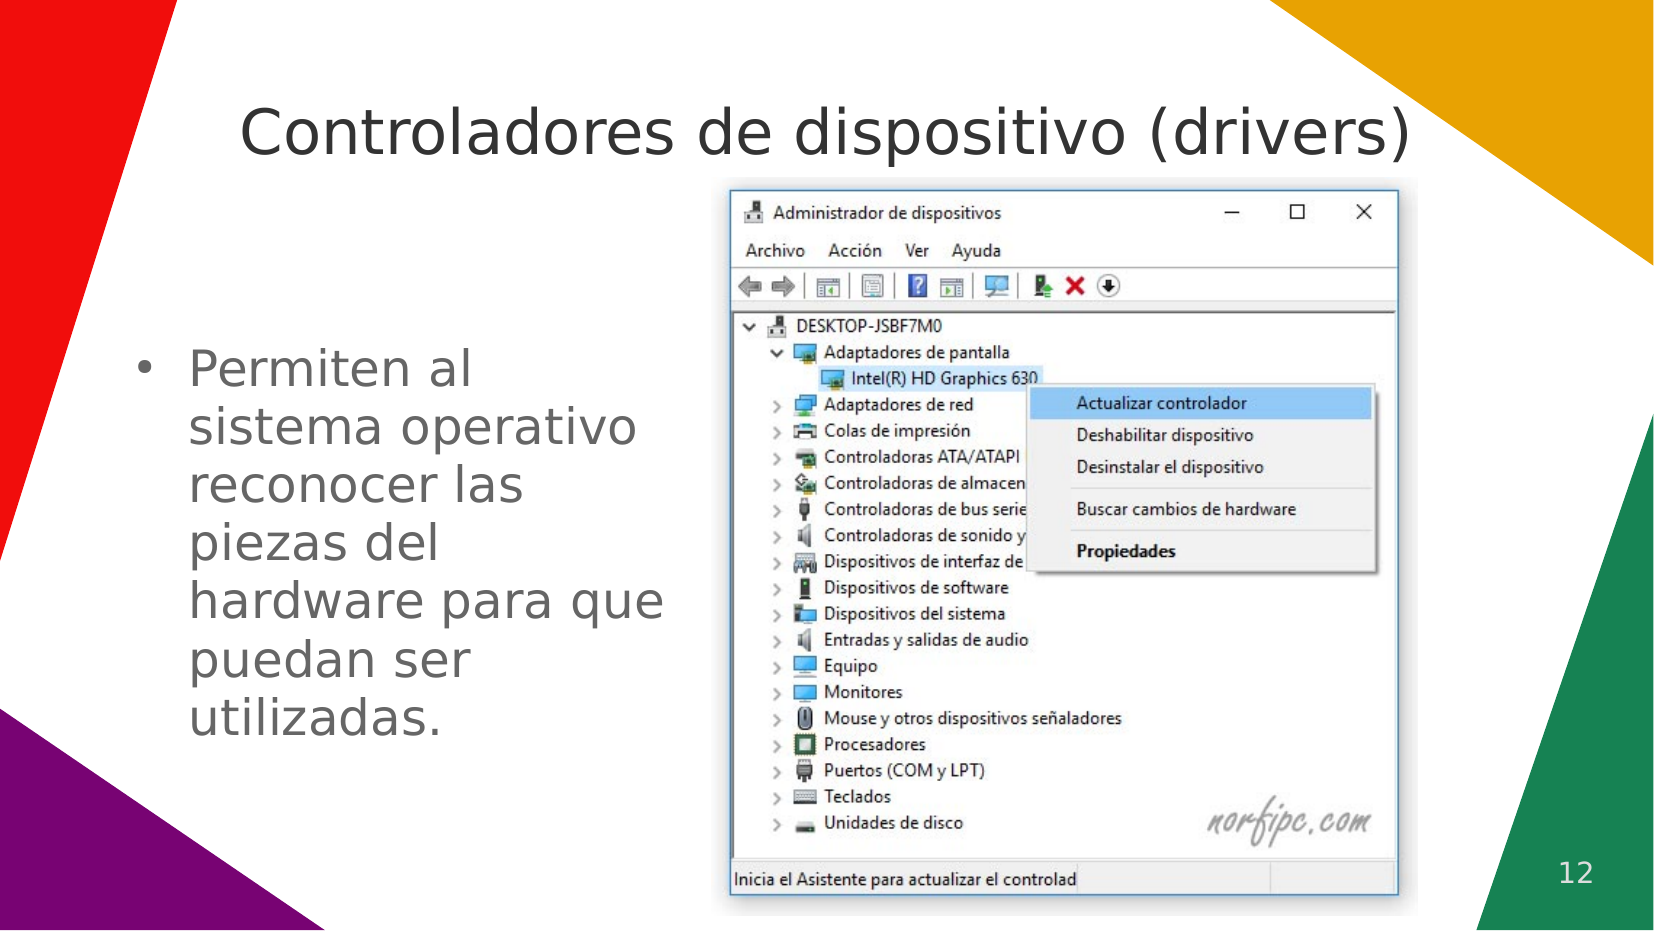

# Controladores de dispositivo (drivers)
Permiten al sistema operativo reconocer las piezas del hardware para que puedan ser utilizadas.
12